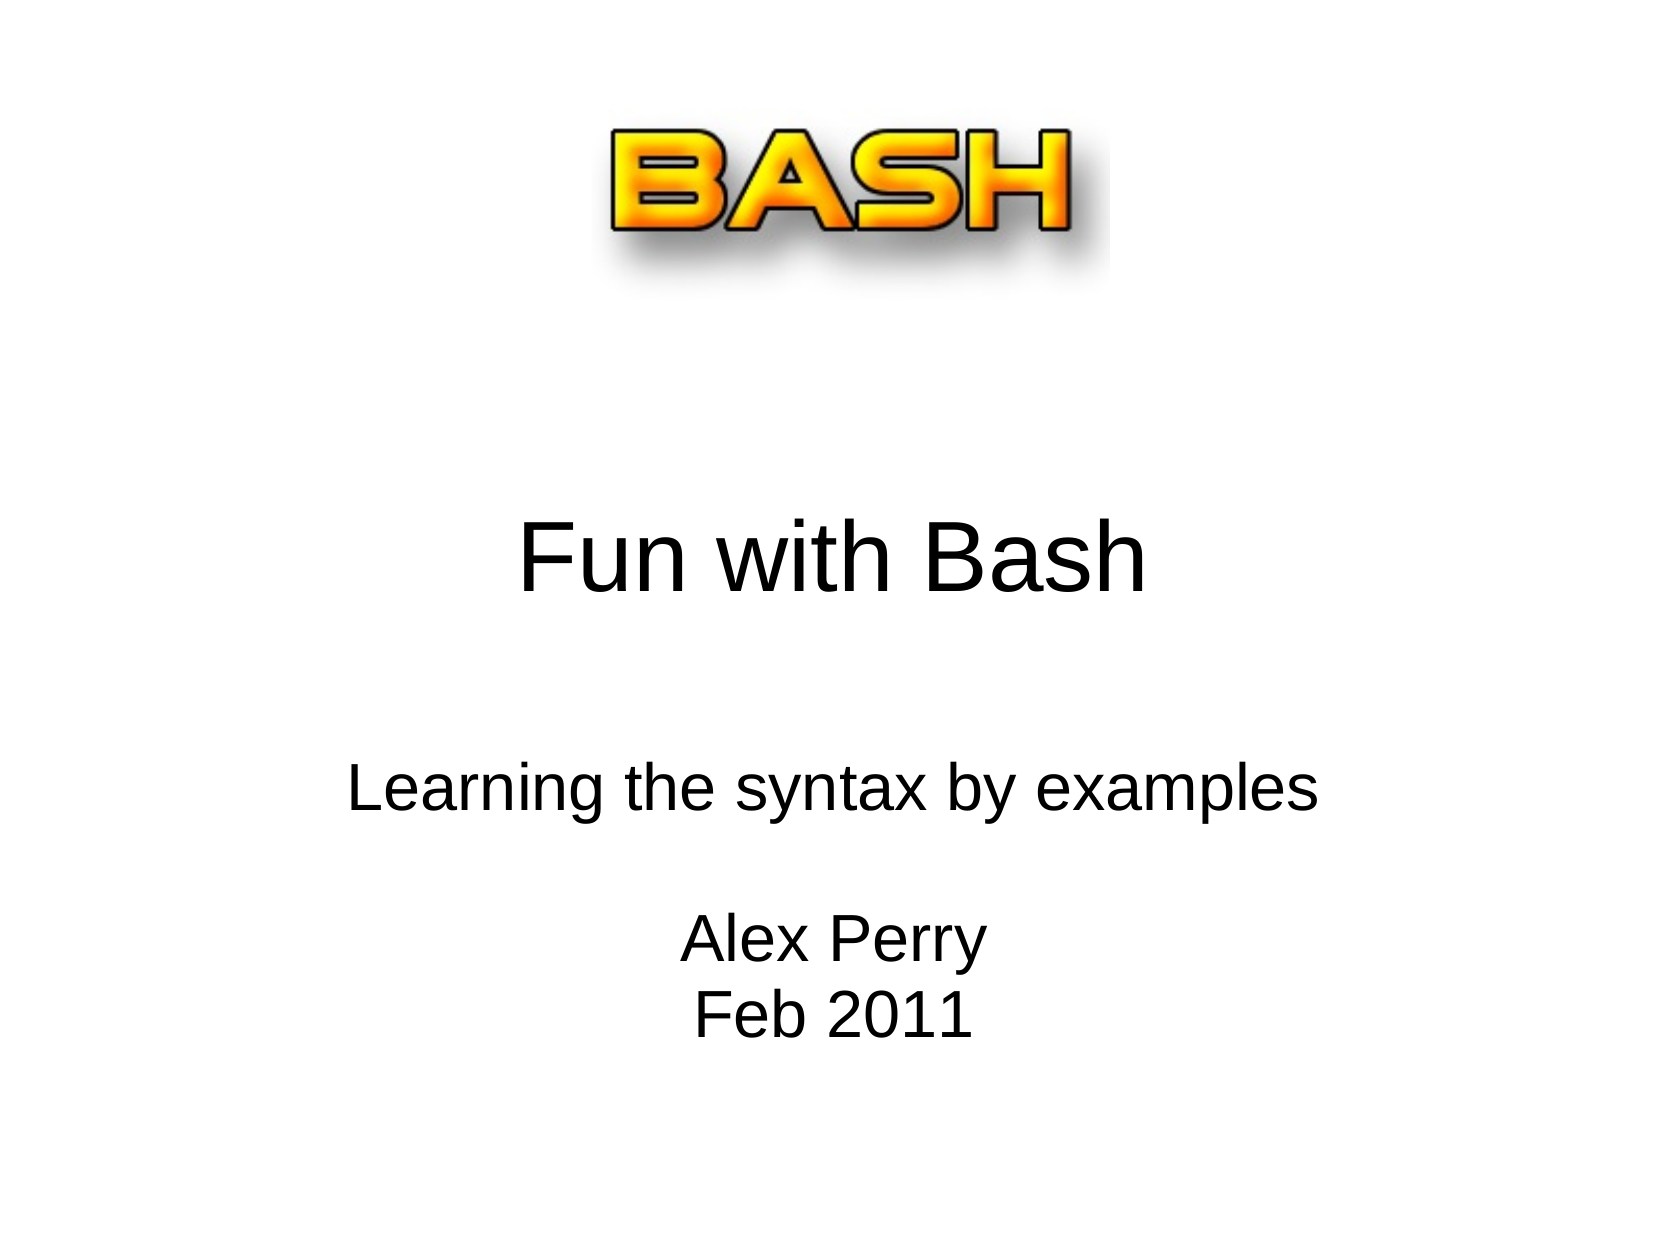

# Fun with Bash
Learning the syntax by examples
Alex Perry
Feb 2011